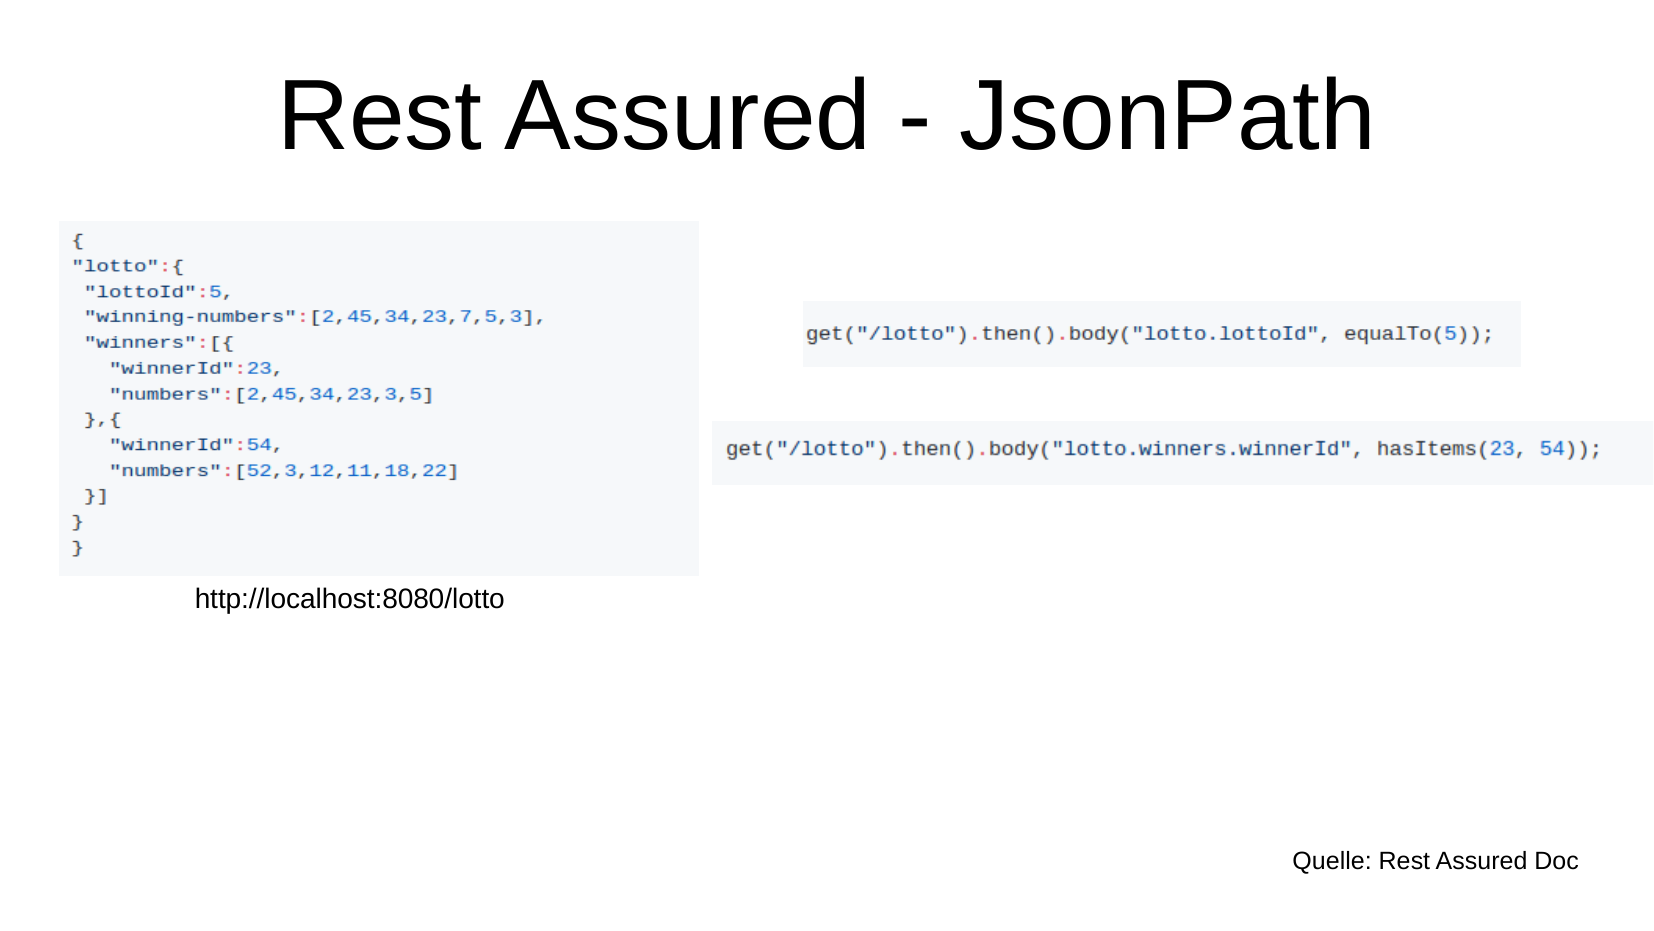

# Rest Assured - JsonPath
http://localhost:8080/lotto
Quelle: Rest Assured Doc